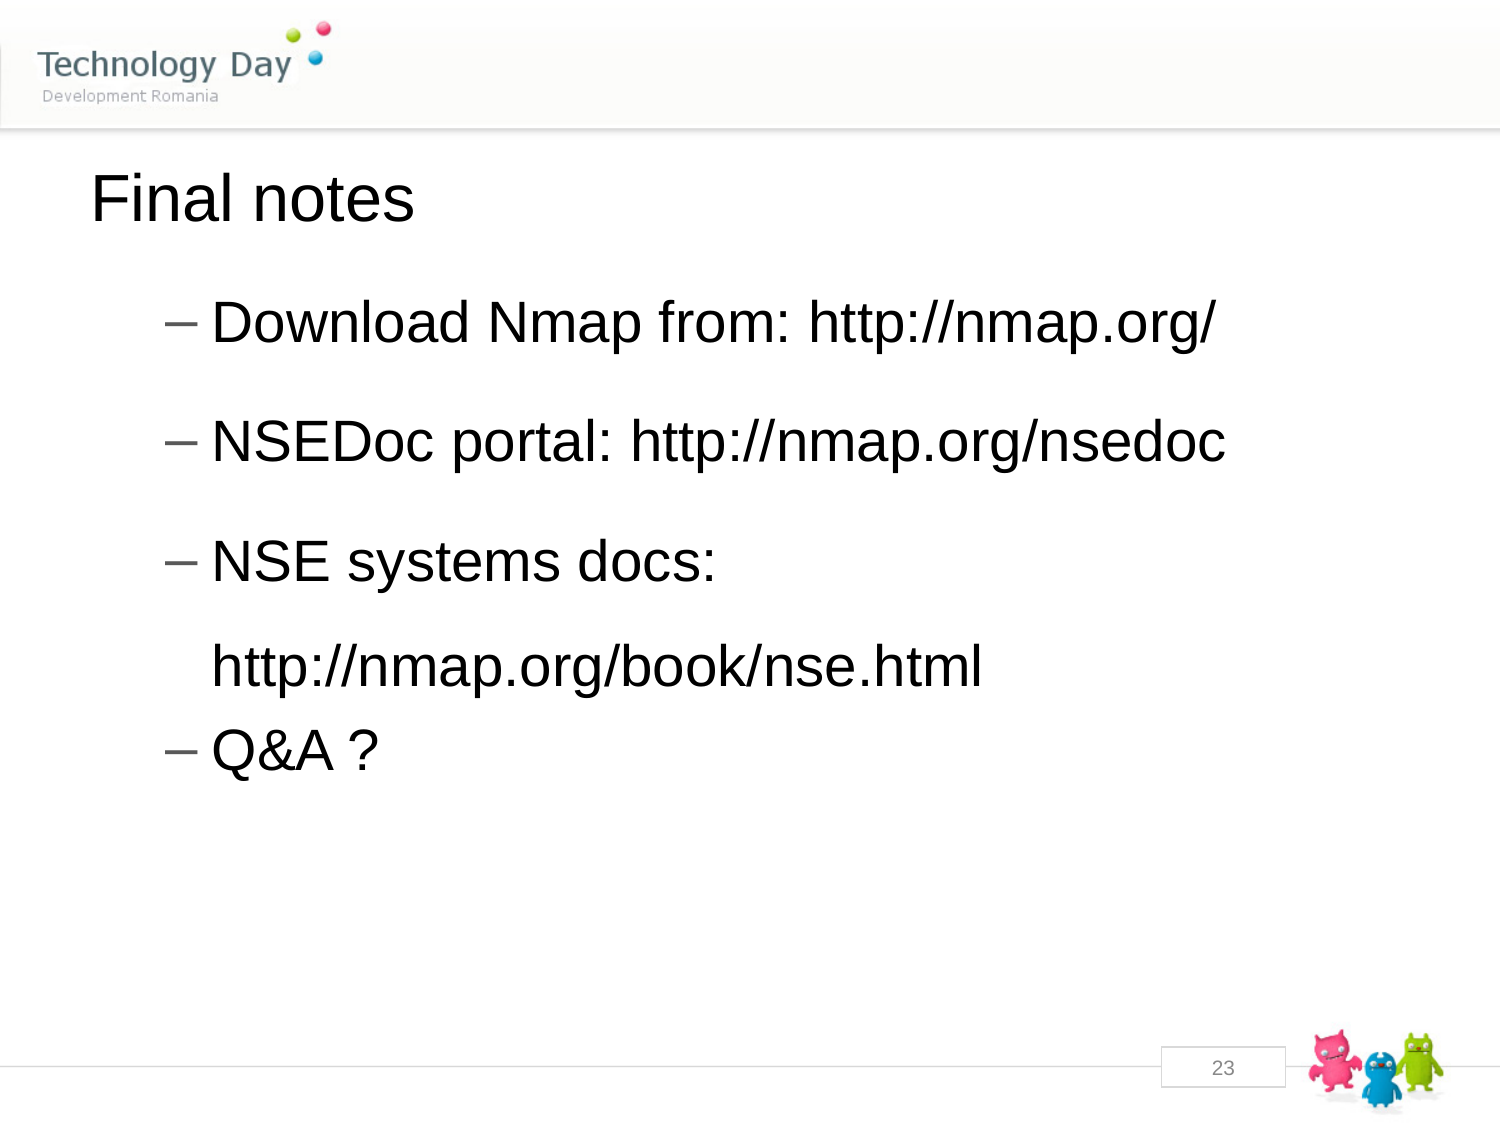

Final notes
Download Nmap from: http://nmap.org/
NSEDoc portal: http://nmap.org/nsedoc
NSE systems docs: http://nmap.org/book/nse.html
Q&A ?
#